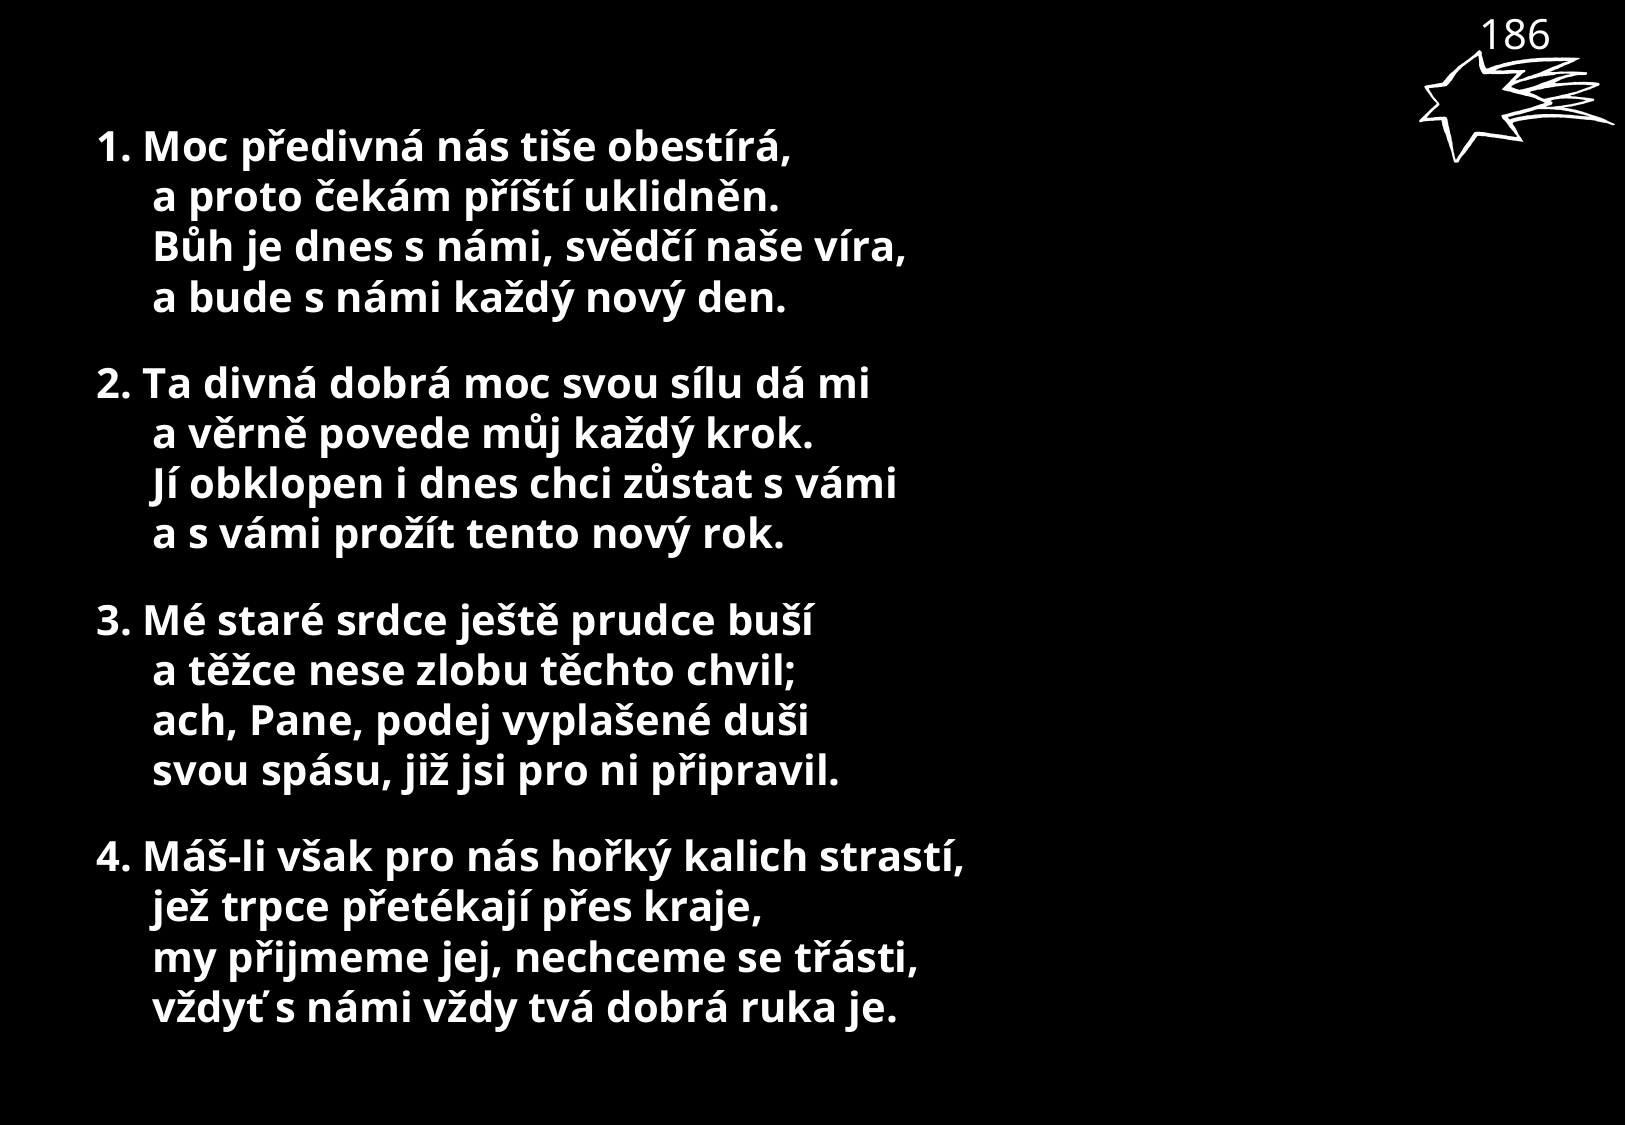

186
# 1. Moc předivná nás tiše obestírá, a proto čekám příští uklidněn. Bůh je dnes s námi, svědčí naše víra, a bude s námi každý nový den.
2. Ta divná dobrá moc svou sílu dá mi
a věrně povede můj každý krok.
Jí obklopen i dnes chci zůstat s vámi
a s vámi prožít tento nový rok.
3. Mé staré srdce ještě prudce buší
a těžce nese zlobu těchto chvil;
ach, Pane, podej vyplašené duši
svou spásu, již jsi pro ni připravil.
4. Máš-li však pro nás hořký kalich strastí,
jež trpce přetékají přes kraje,
my přijmeme jej, nechceme se třásti,
vždyť s námi vždy tvá dobrá ruka je.